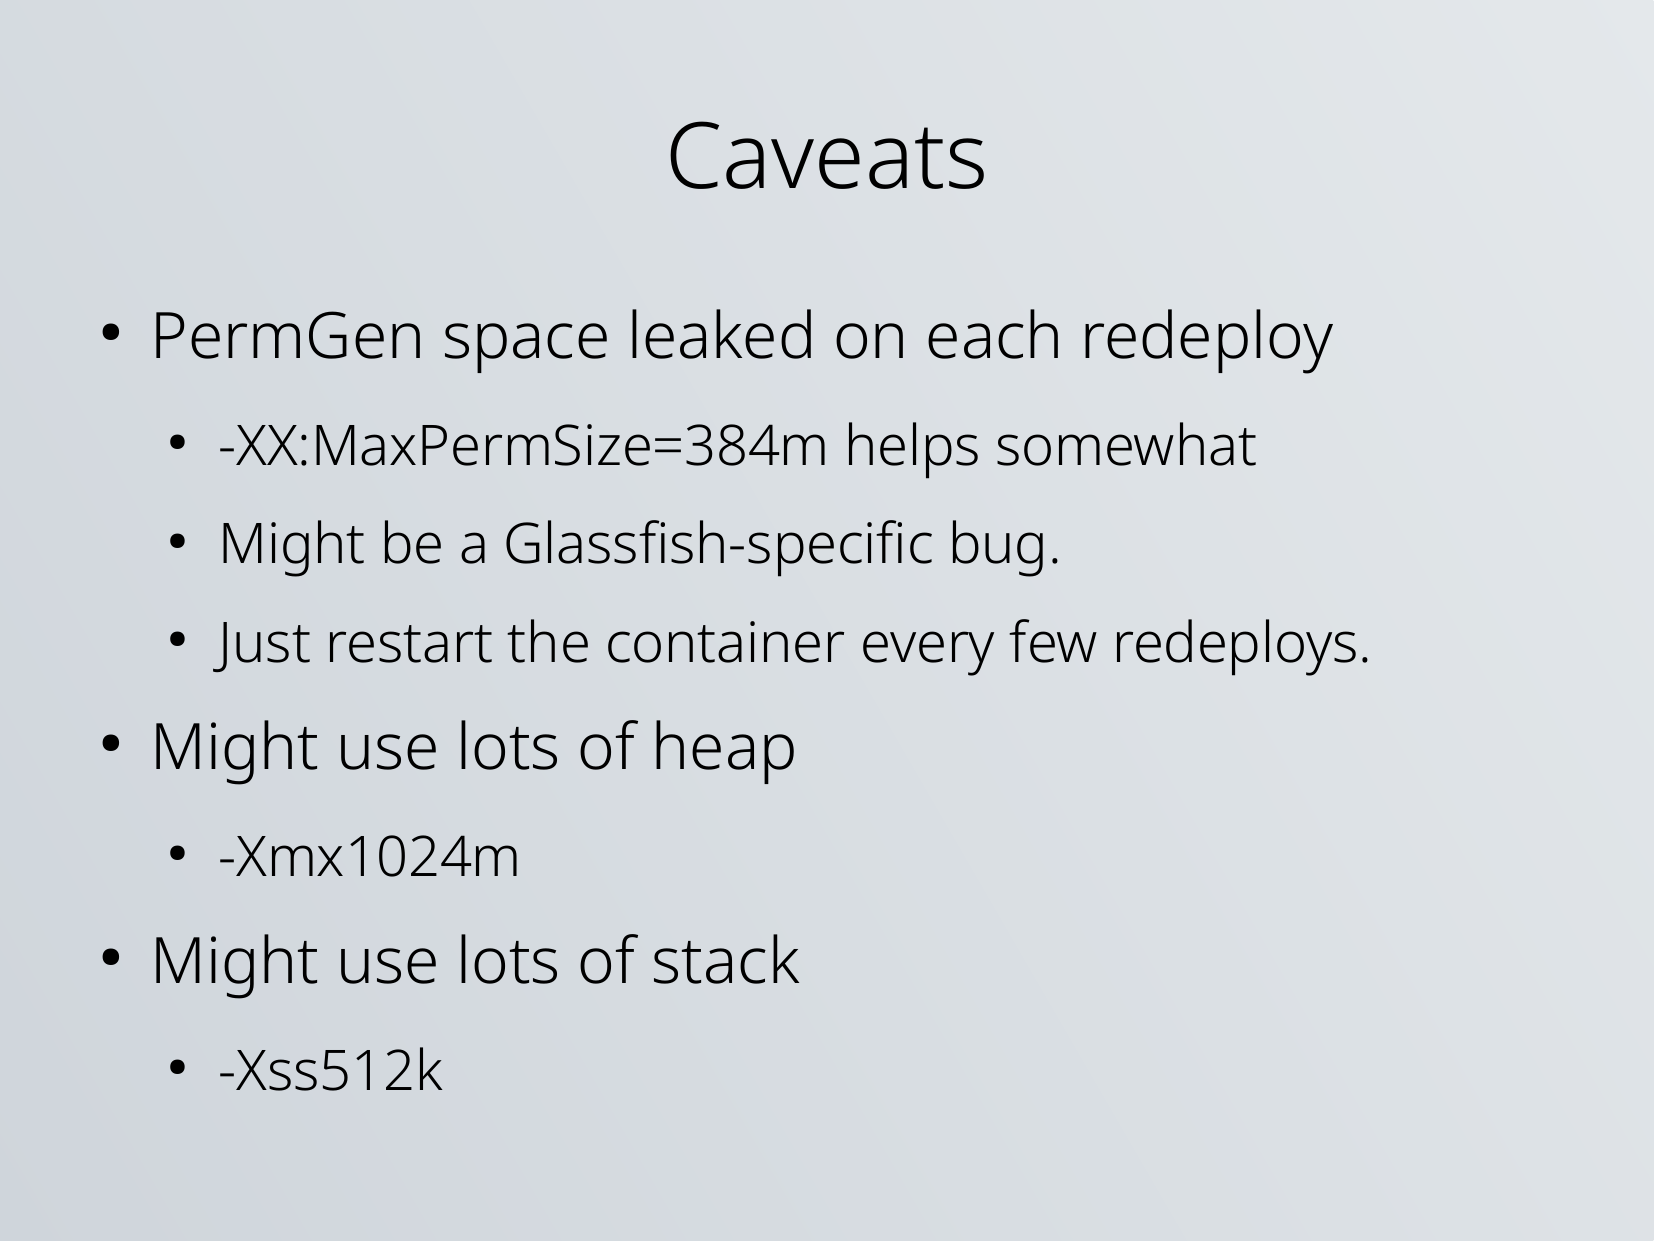

# Caveats
PermGen space leaked on each redeploy
-XX:MaxPermSize=384m helps somewhat
Might be a Glassfish-specific bug.
Just restart the container every few redeploys.
Might use lots of heap
-Xmx1024m
Might use lots of stack
-Xss512k